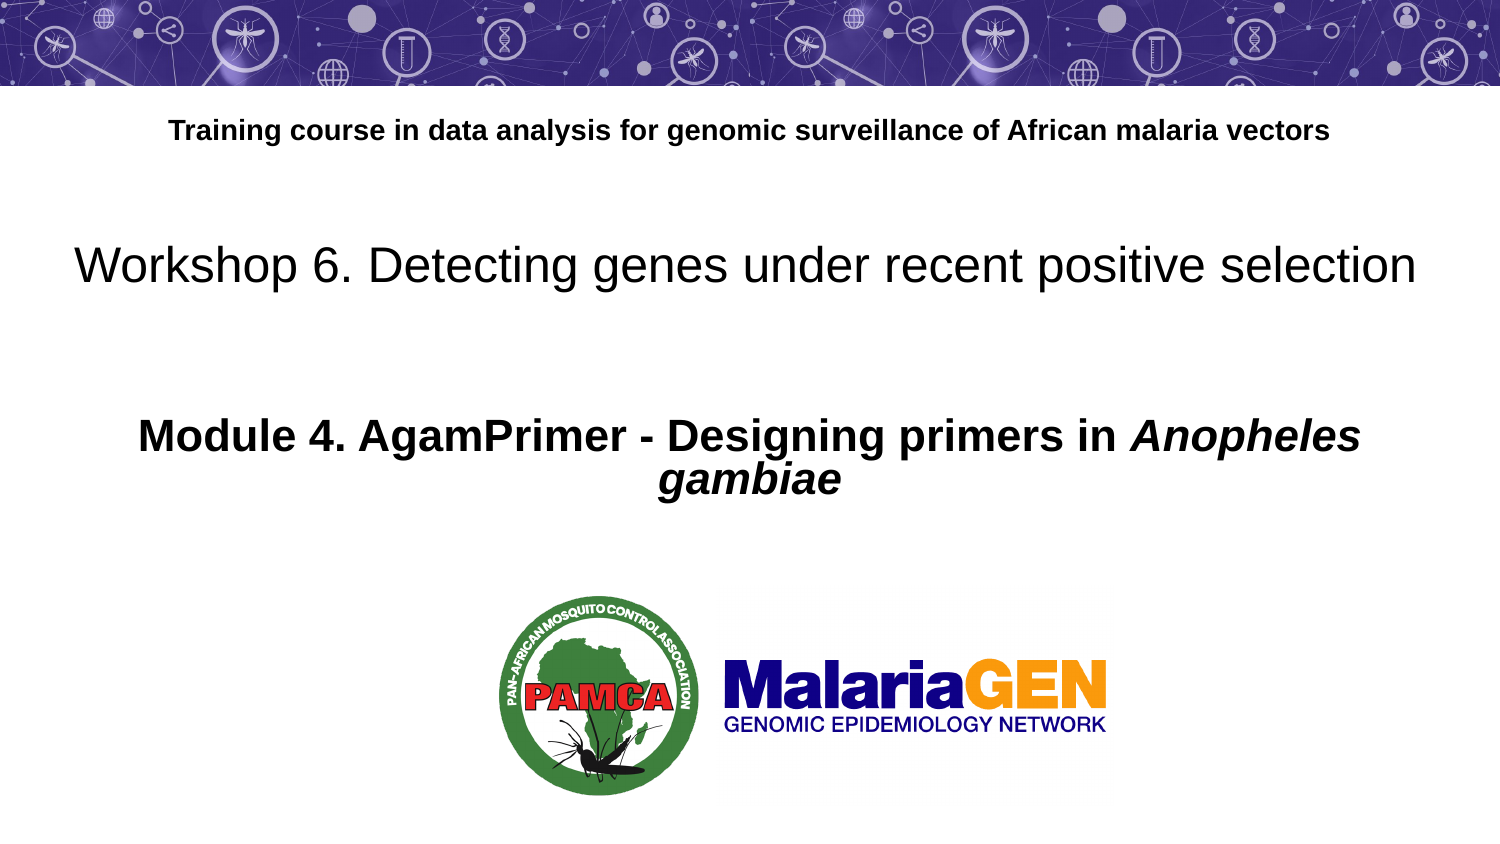

# Workshop 6. Detecting genes under recent positive selection
Training course in data analysis for genomic surveillance of African malaria vectors
Module 4. AgamPrimer - Designing primers in Anopheles gambiae